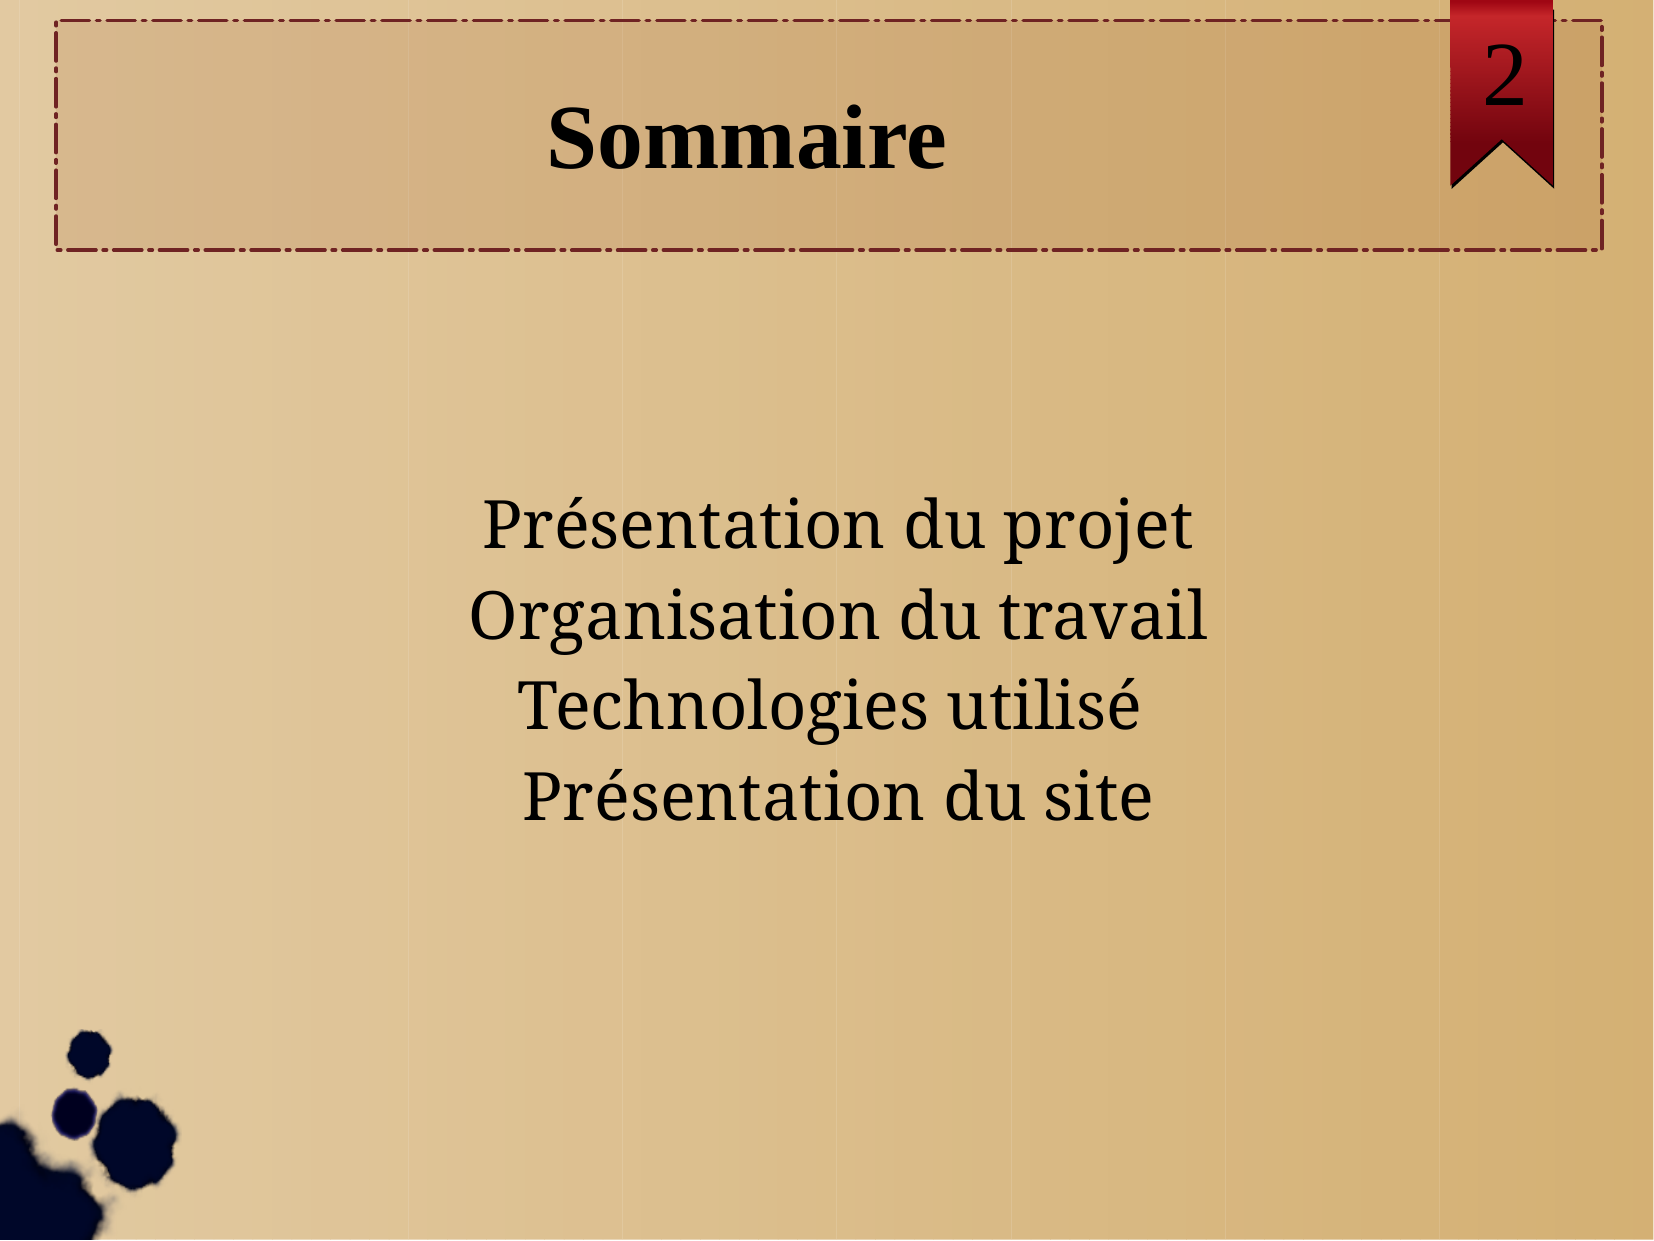

2
# Sommaire
Présentation du projet
Organisation du travail
Technologies utilisé
Présentation du site